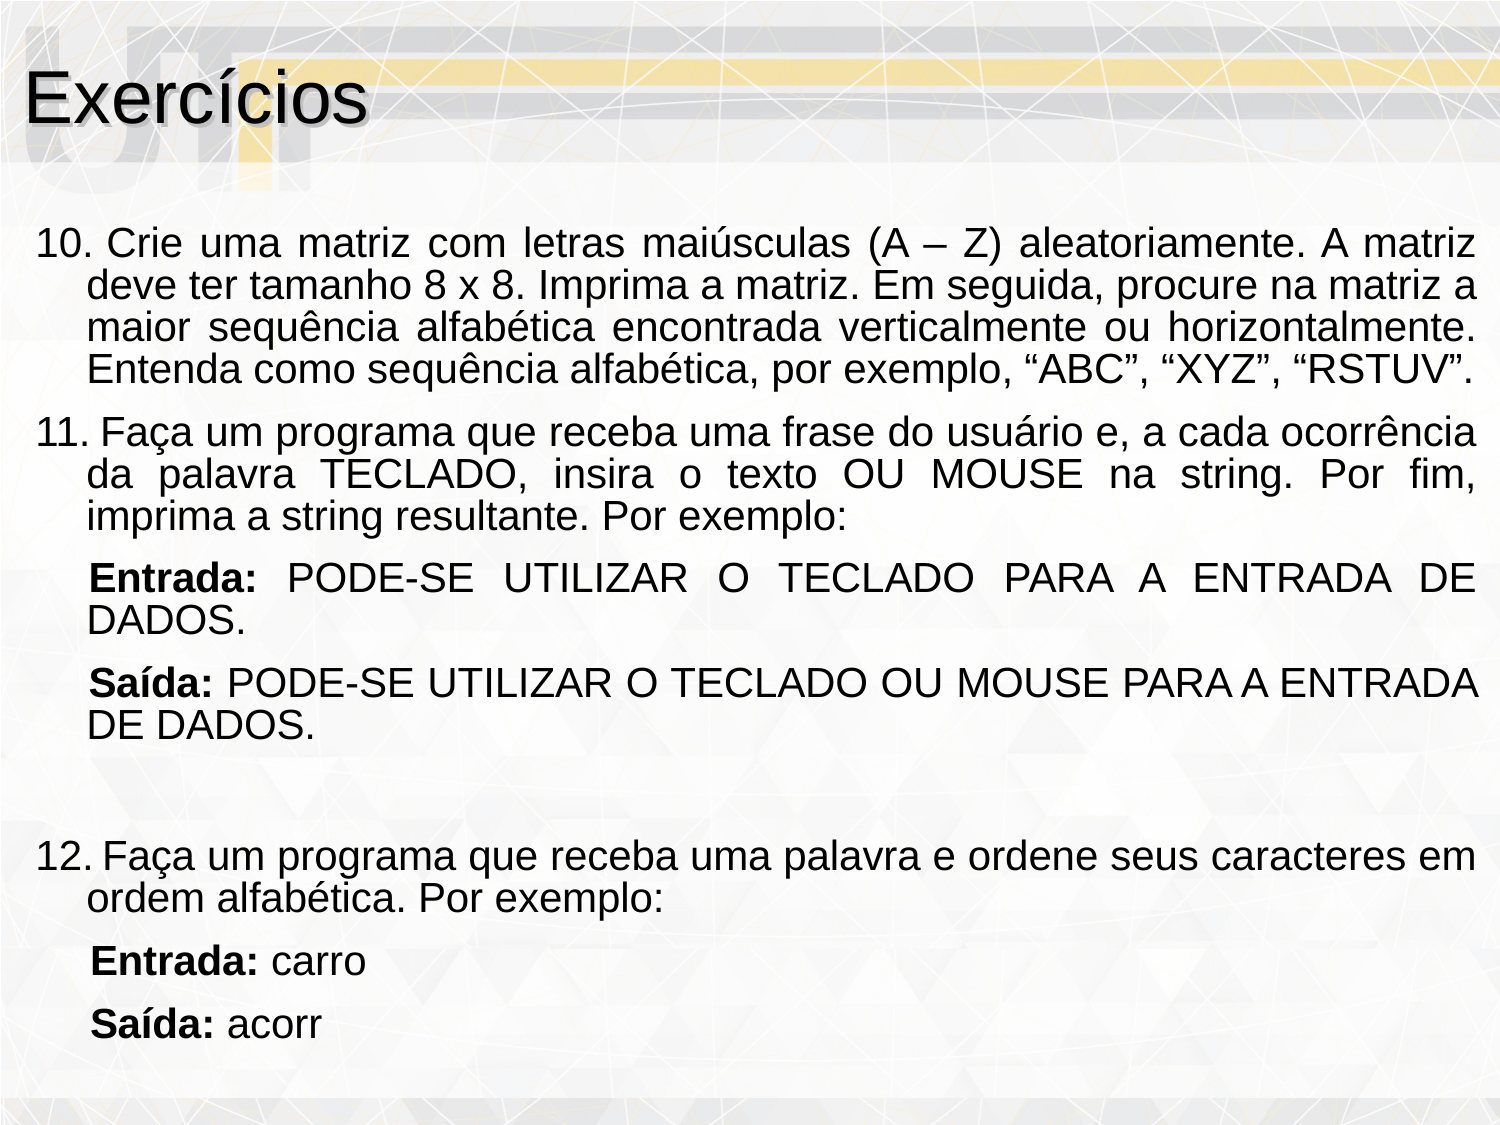

# Exercícios
 Crie uma matriz com letras maiúsculas (A – Z) aleatoriamente. A matriz deve ter tamanho 8 x 8. Imprima a matriz. Em seguida, procure na matriz a maior sequência alfabética encontrada verticalmente ou horizontalmente. Entenda como sequência alfabética, por exemplo, “ABC”, “XYZ”, “RSTUV”.
 Faça um programa que receba uma frase do usuário e, a cada ocorrência da palavra TECLADO, insira o texto OU MOUSE na string. Por fim, imprima a string resultante. Por exemplo:
Entrada: PODE-SE UTILIZAR O TECLADO PARA A ENTRADA DE DADOS.
Saída: PODE-SE UTILIZAR O TECLADO OU MOUSE PARA A ENTRADA DE DADOS.
 Faça um programa que receba uma palavra e ordene seus caracteres em ordem alfabética. Por exemplo:
Entrada: carro
Saída: acorr